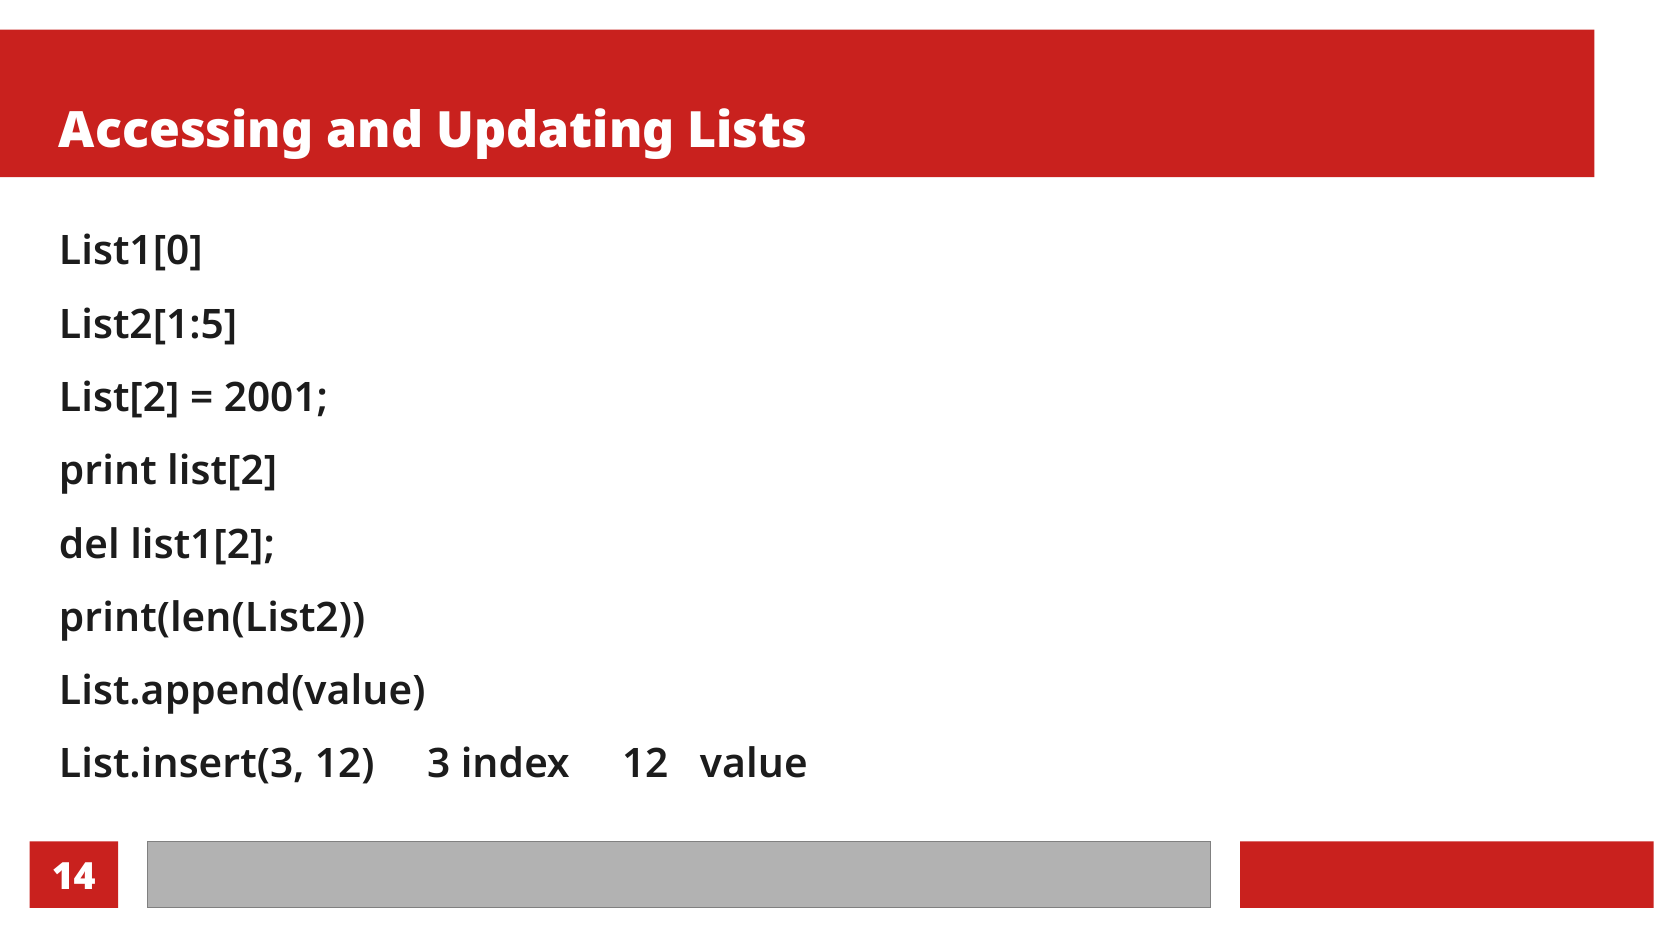

# Accessing and Updating Lists
List1[0]
List2[1:5]
List[2] = 2001;
print list[2]
del list1[2];
print(len(List2))
List.append(value)
List.insert(3, 12) 3 index 12 value
14